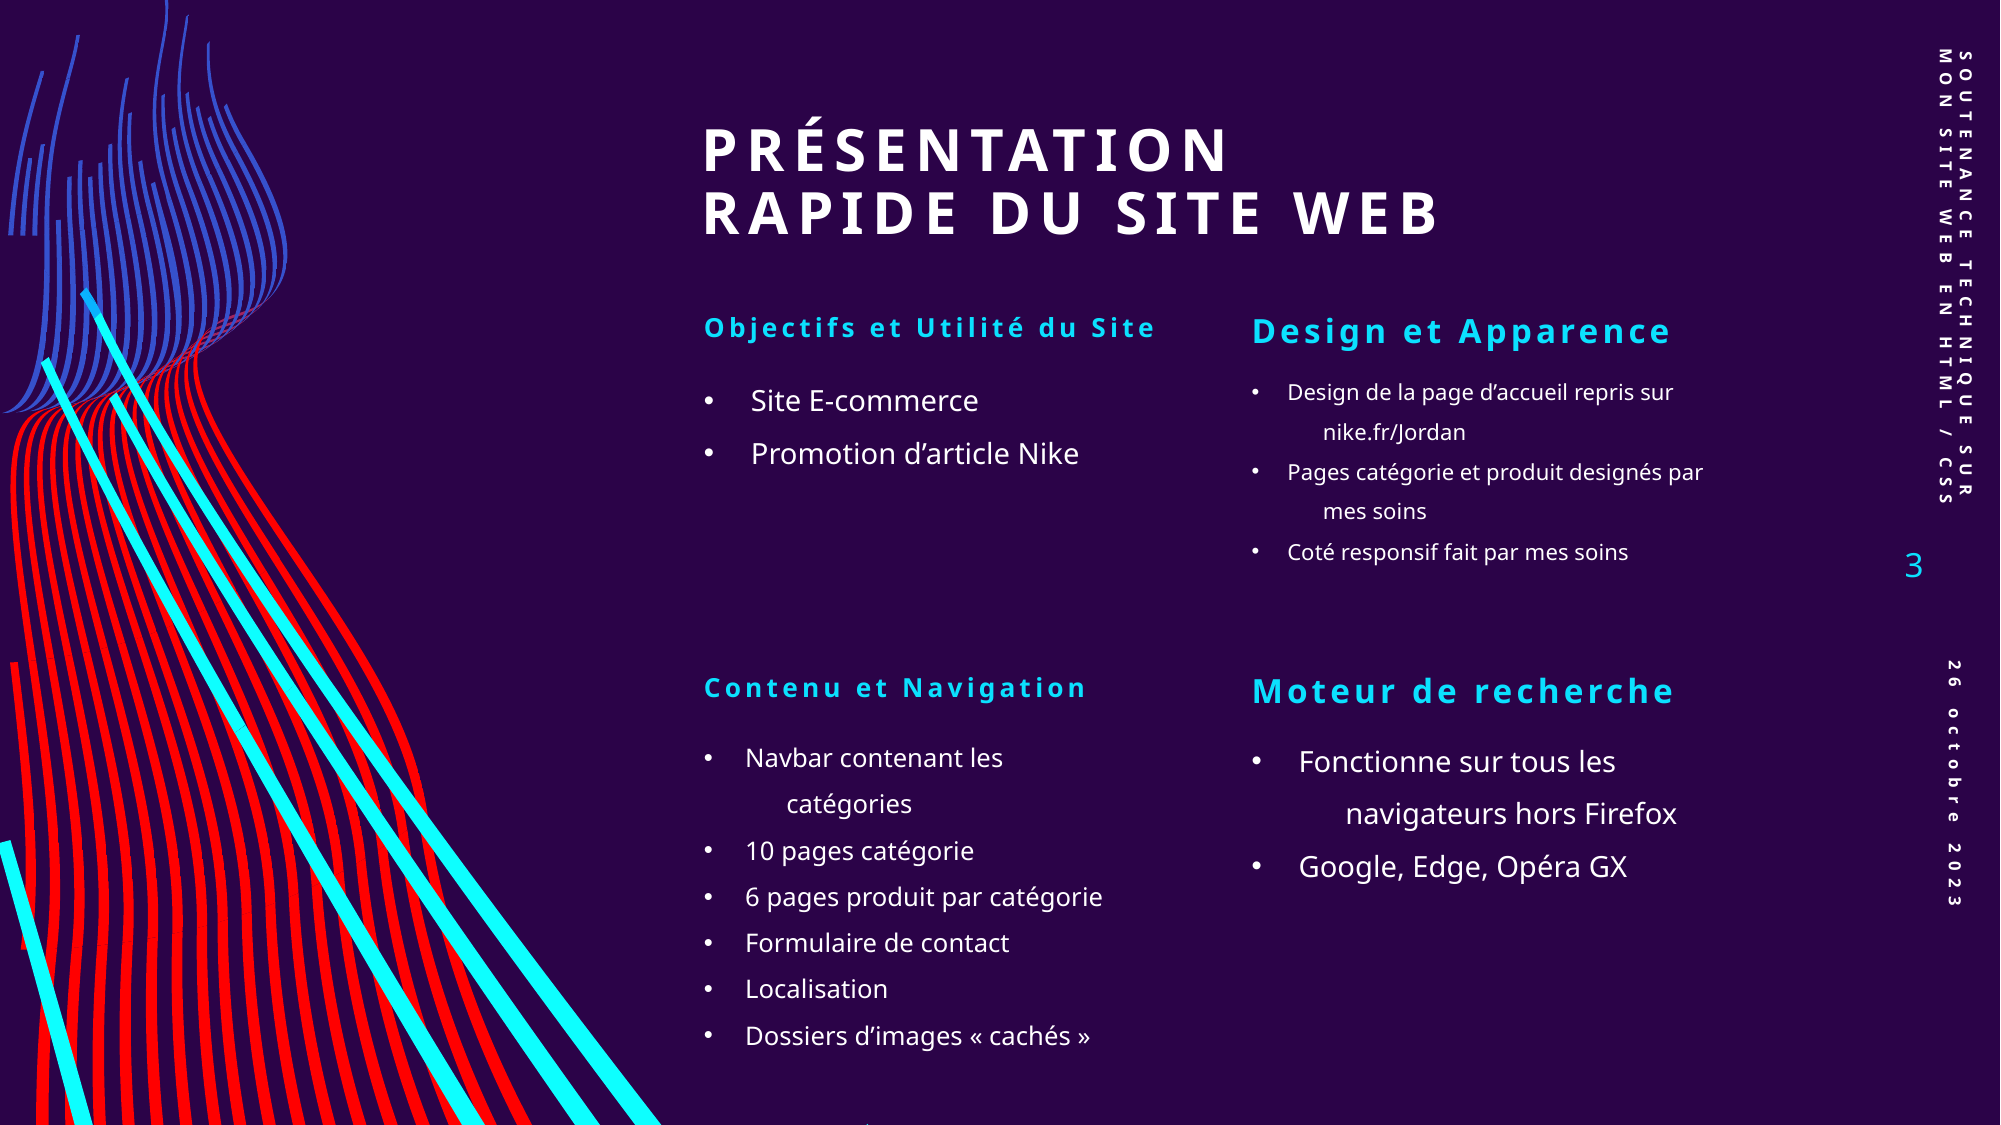

# Présentation rapide du Site Web
Soutenance technique sur mon site web en html / css
Objectifs et Utilité du Site
Design et Apparence
Site E-commerce
Promotion d’article Nike
Design de la page d’accueil repris sur nike.fr/Jordan
Pages catégorie et produit designés par mes soins
Coté responsif fait par mes soins
Contenu et Navigation
Moteur de recherche
Fonctionne sur tous les navigateurs hors Firefox
Google, Edge, Opéra GX
Navbar contenant les catégories
10 pages catégorie
6 pages produit par catégorie
Formulaire de contact
Localisation
Dossiers d’images « cachés »
26 octobre 2023